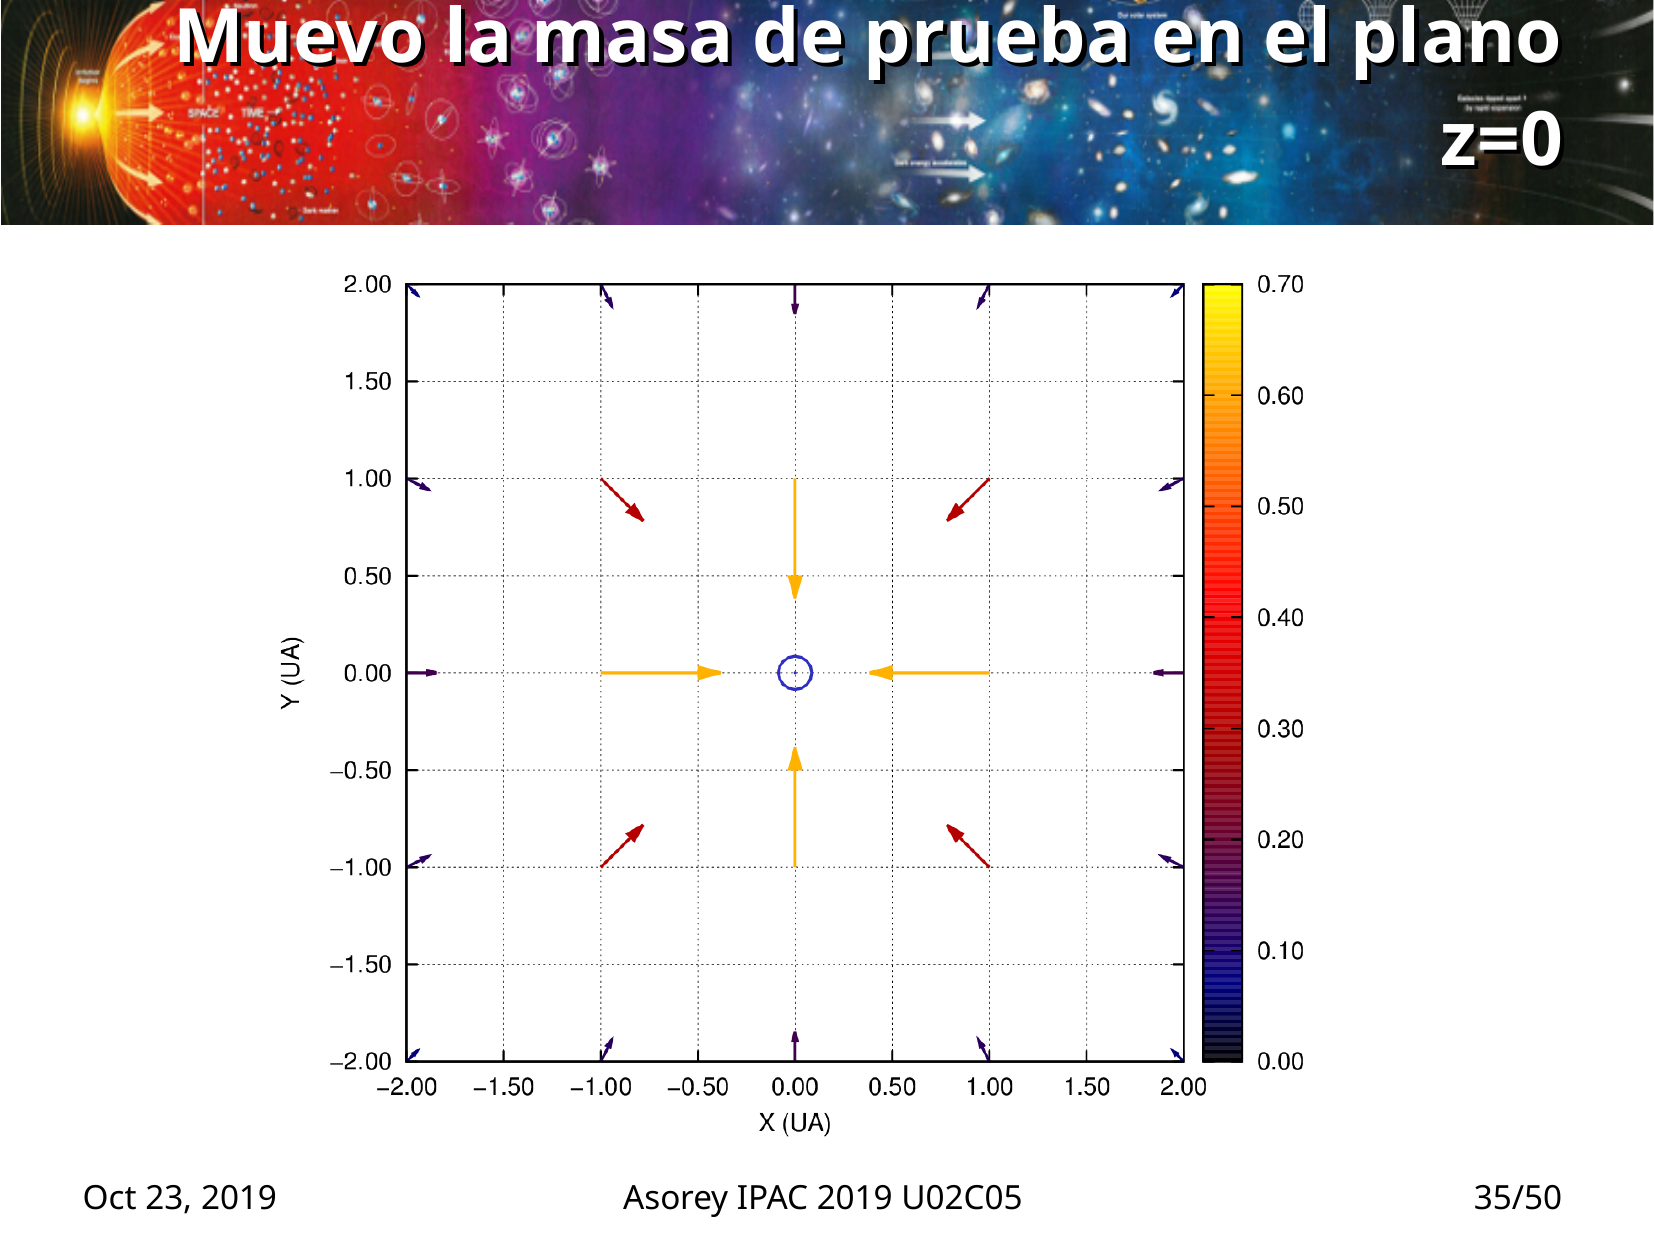

# Muevo la masa de prueba en el plano z=0
Oct 23, 2019
Asorey IPAC 2019 U02C05
35